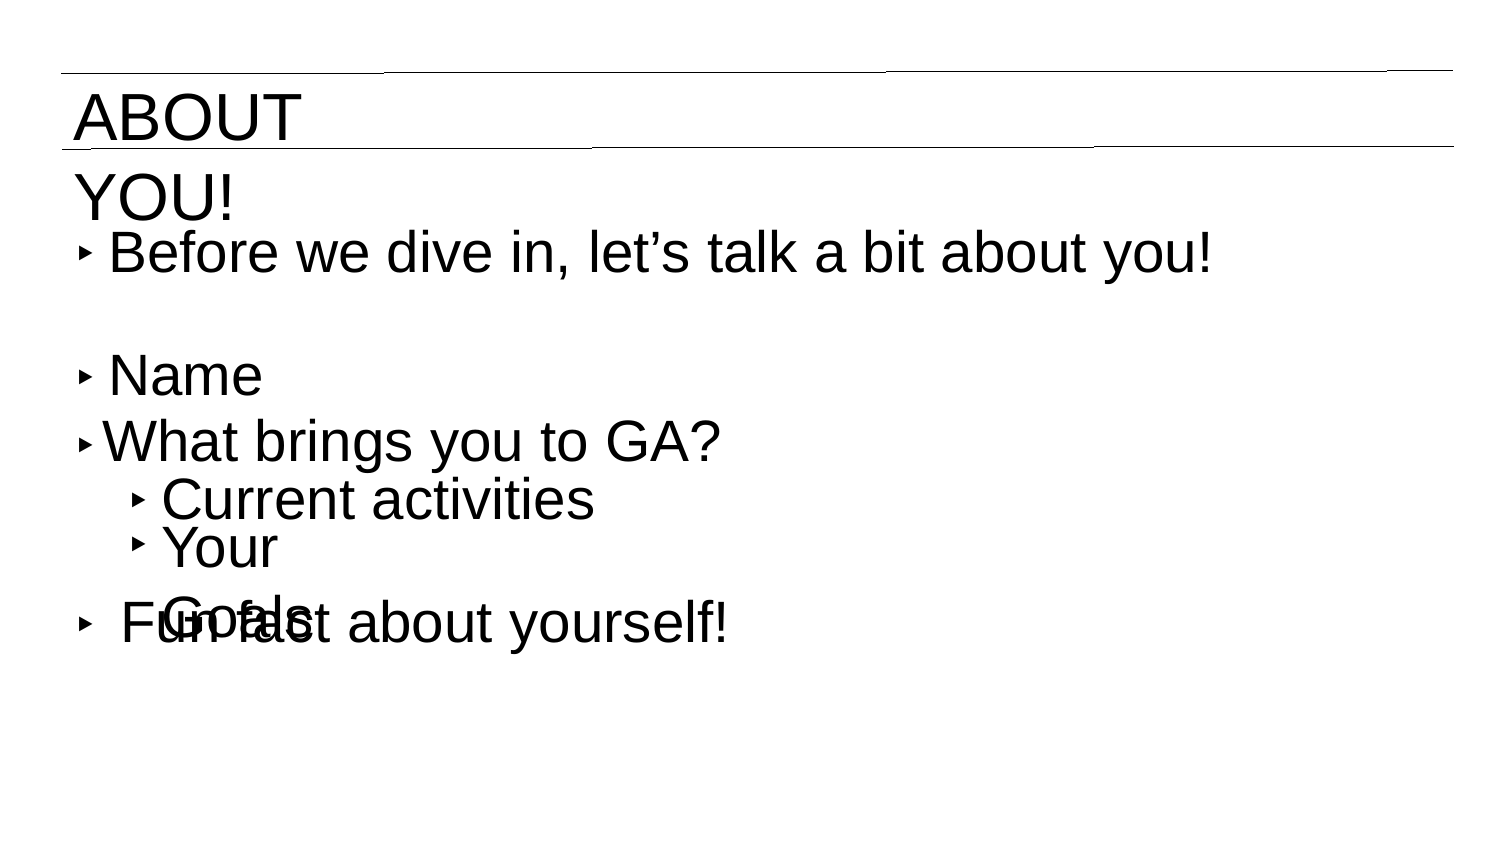

ABOUT YOU!
Before we dive in, let’s talk a bit about you!
‣
Name
‣
What brings you to GA?
‣
Current activities
‣
Your Goals
‣
Fun fact about yourself!
‣